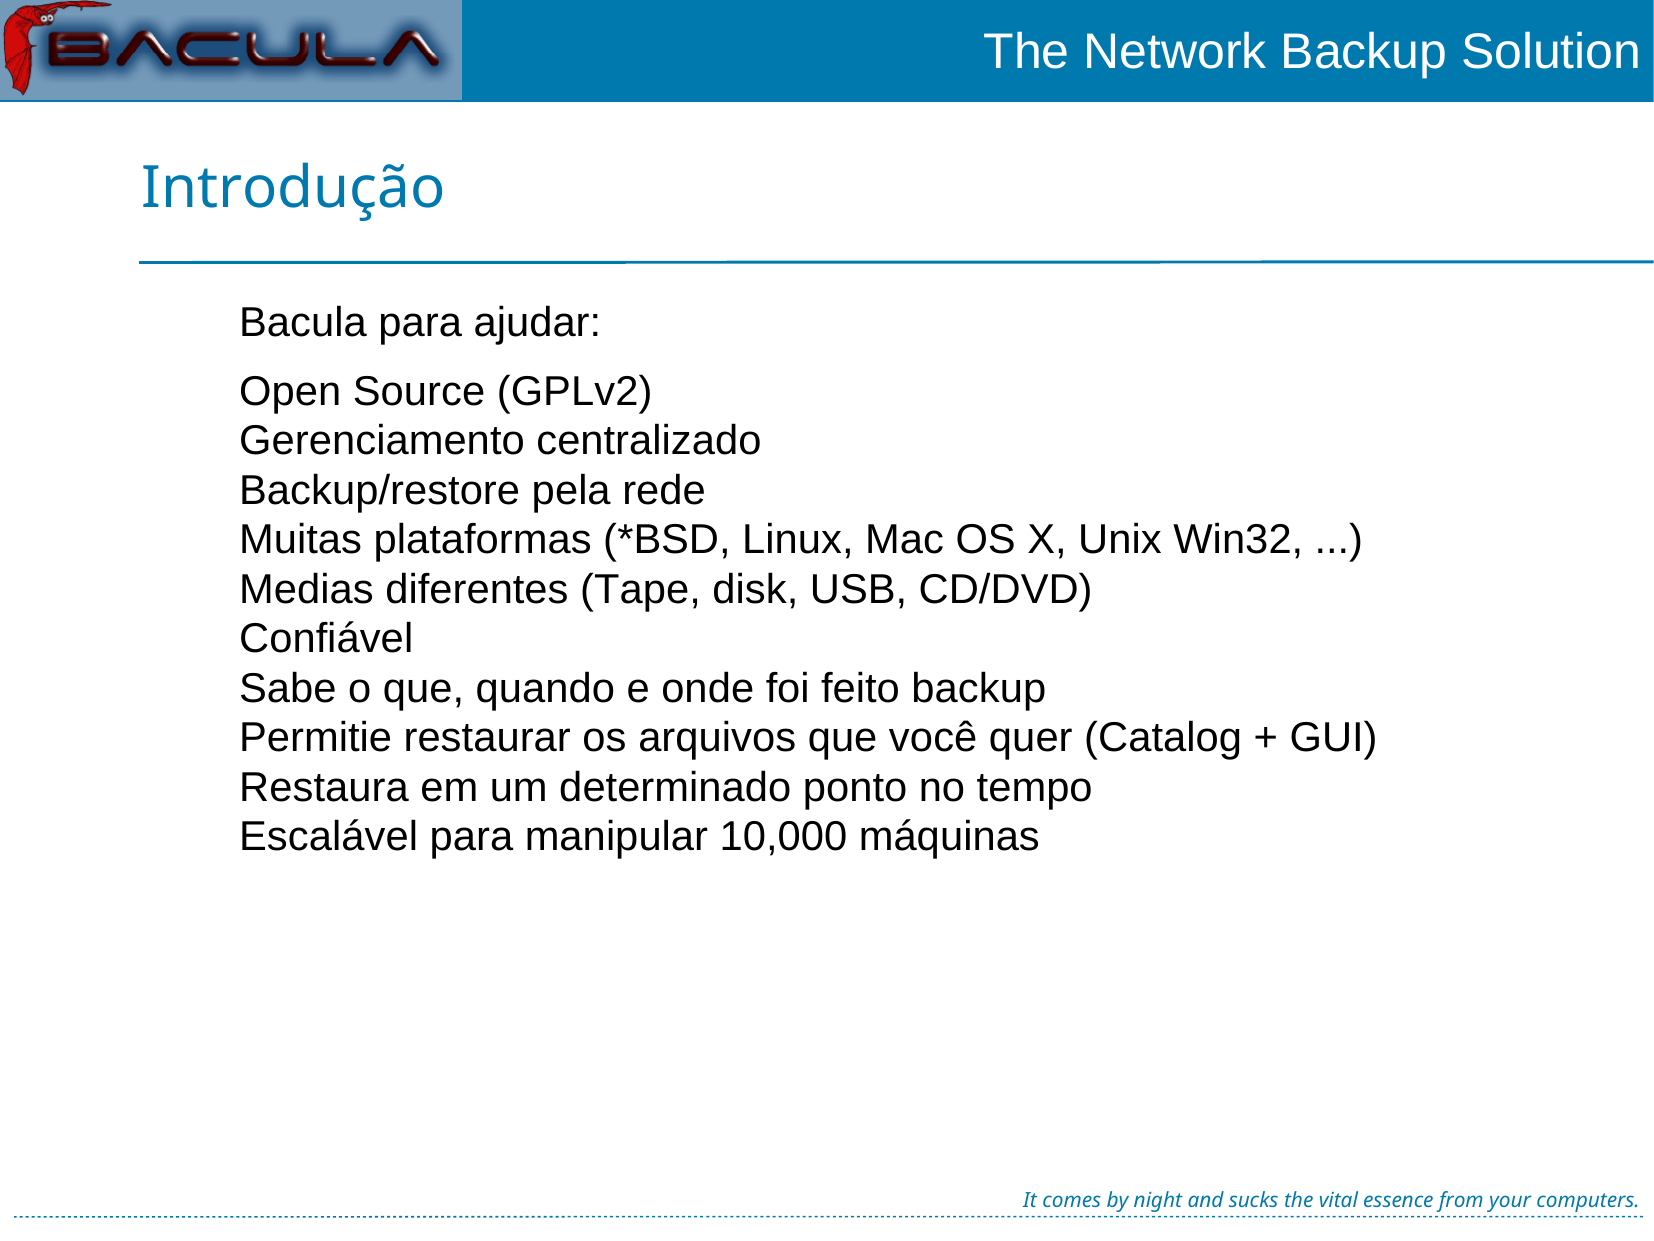

# Introdução
Bacula para ajudar:
Open Source (GPLv2)
Gerenciamento centralizado
Backup/restore pela rede
Muitas plataformas (*BSD, Linux, Mac OS X, Unix Win32, ...)
Medias diferentes (Tape, disk, USB, CD/DVD)
Confiável
Sabe o que, quando e onde foi feito backup
Permitie restaurar os arquivos que você quer (Catalog + GUI)
Restaura em um determinado ponto no tempo
Escalável para manipular 10,000 máquinas